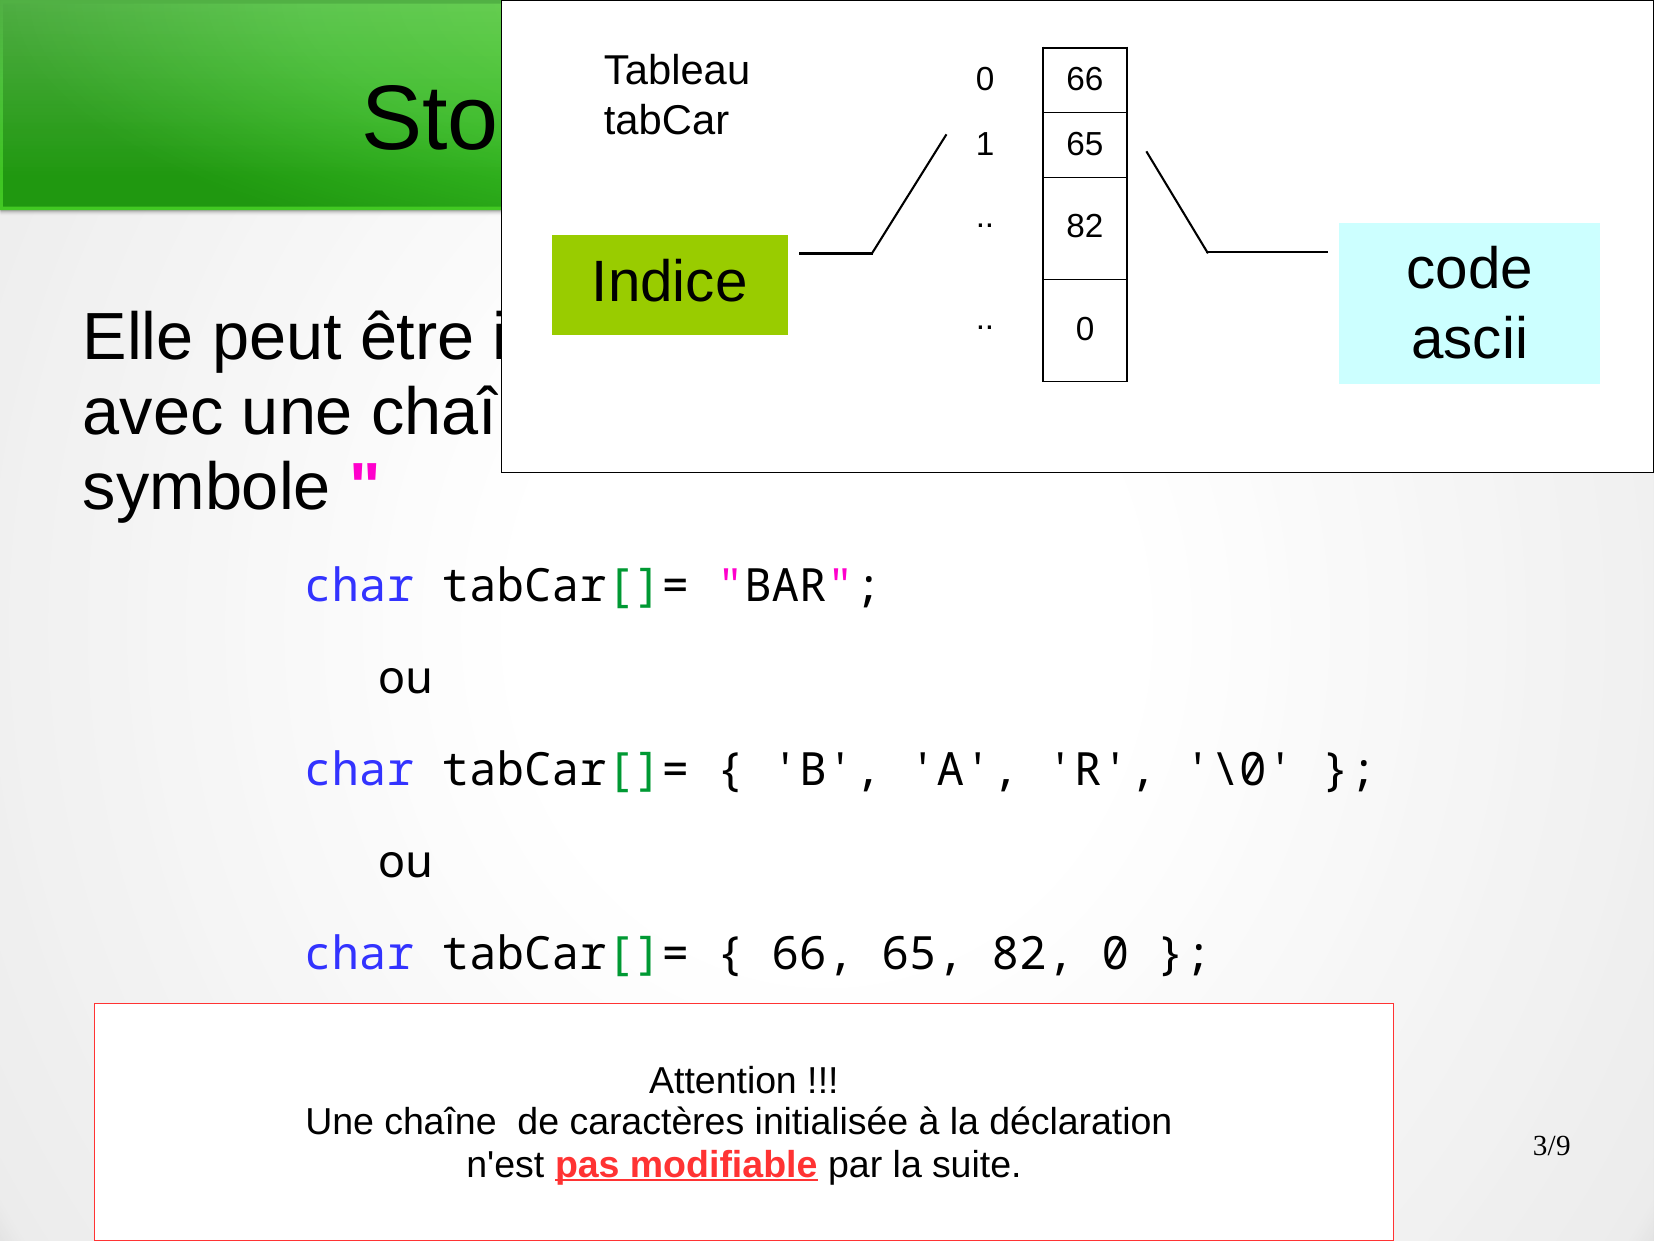

Tableau tabCar
| 0 | 66 |
| --- | --- |
| 1 | 65 |
| .. | 82 |
| .. | 0 |
code ascii
Indice
# Stockage d'une chaîne
Elle peut être initialisée lors de sa déclaration avec une chaîne de caractères encadrée du symbole "
			char tabCar[]= "BAR";
				ou
			char tabCar[]= { 'B', 'A', 'R', '\0' };
				ou
			char tabCar[]= { 66, 65, 82, 0 };
Attention !!!
Une chaîne de caractères initialisée à la déclaration
n'est pas modifiable par la suite.
3